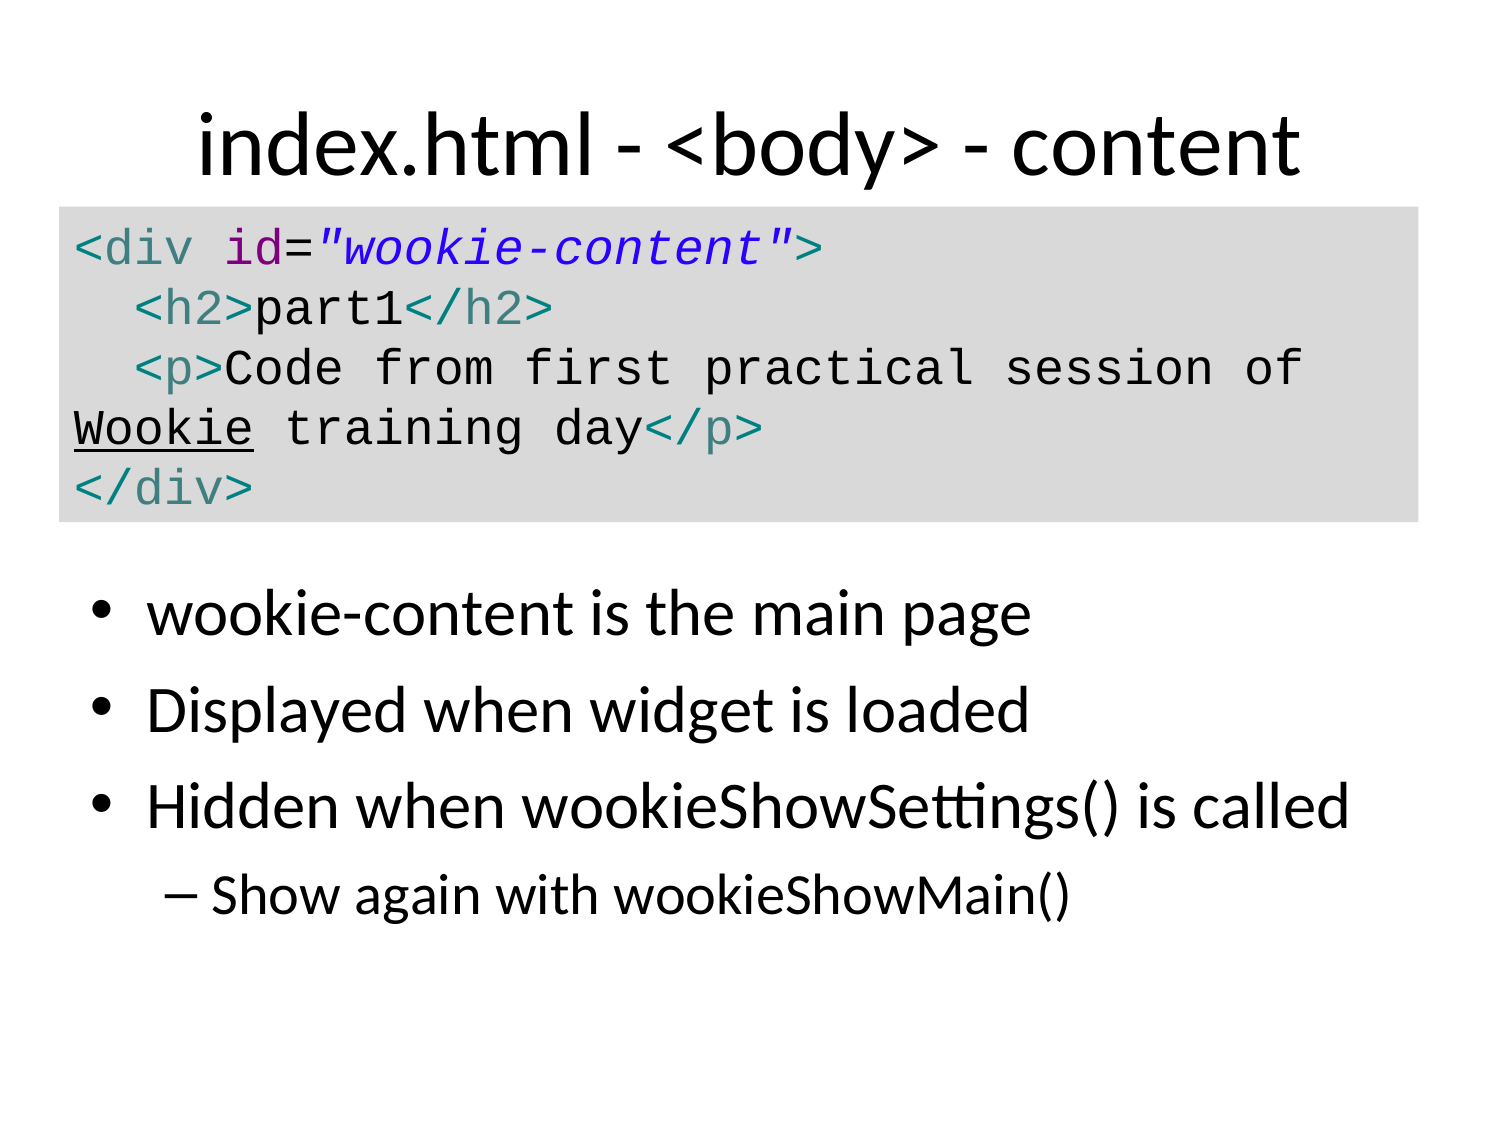

# index.html - <body> - content
<div id="wookie-content">
 <h2>part1</h2>
 <p>Code from first practical session of Wookie training day</p>
</div>
wookie-content is the main page
Displayed when widget is loaded
Hidden when wookieShowSettings() is called
Show again with wookieShowMain()